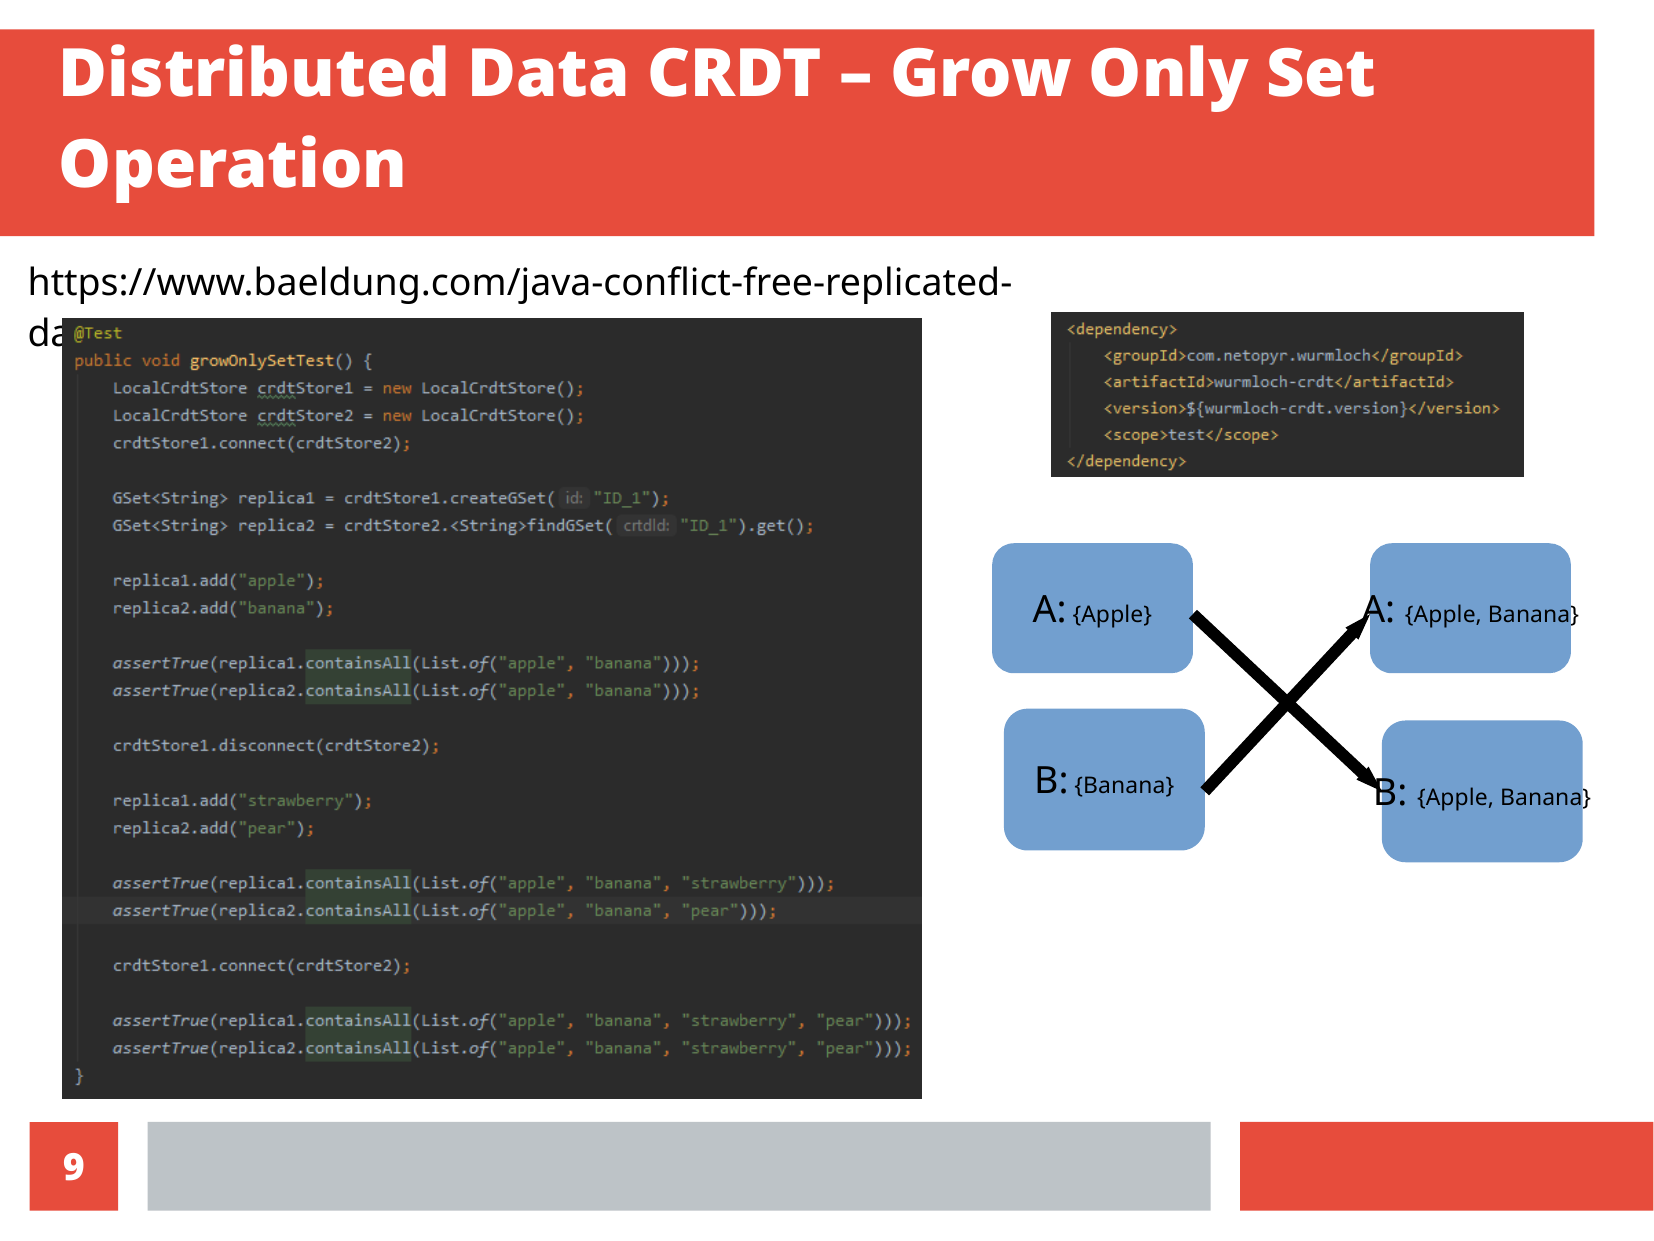

# Distributed Data CRDT – Grow Only Set Operation
https://www.baeldung.com/java-conflict-free-replicated-data-types
A: {Apple}
A: {Apple, Banana}
B: {Banana}
B: {Apple, Banana}
9